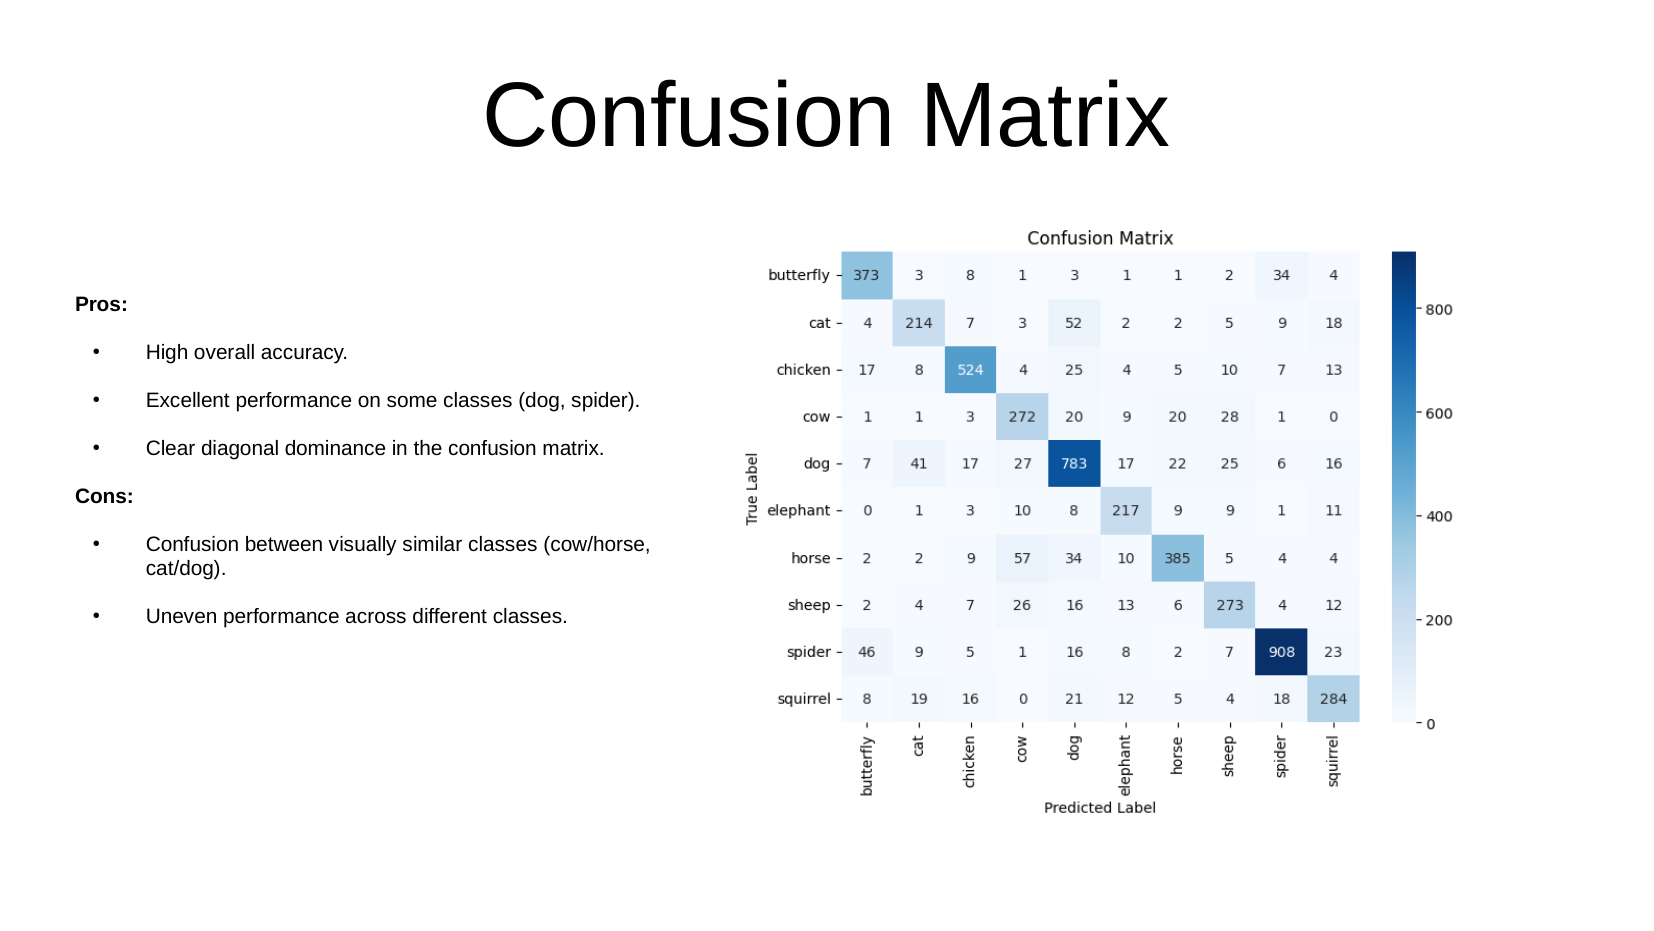

# Confusion Matrix
Pros:
High overall accuracy.
Excellent performance on some classes (dog, spider).
Clear diagonal dominance in the confusion matrix.
Cons:
Confusion between visually similar classes (cow/horse, cat/dog).
Uneven performance across different classes.